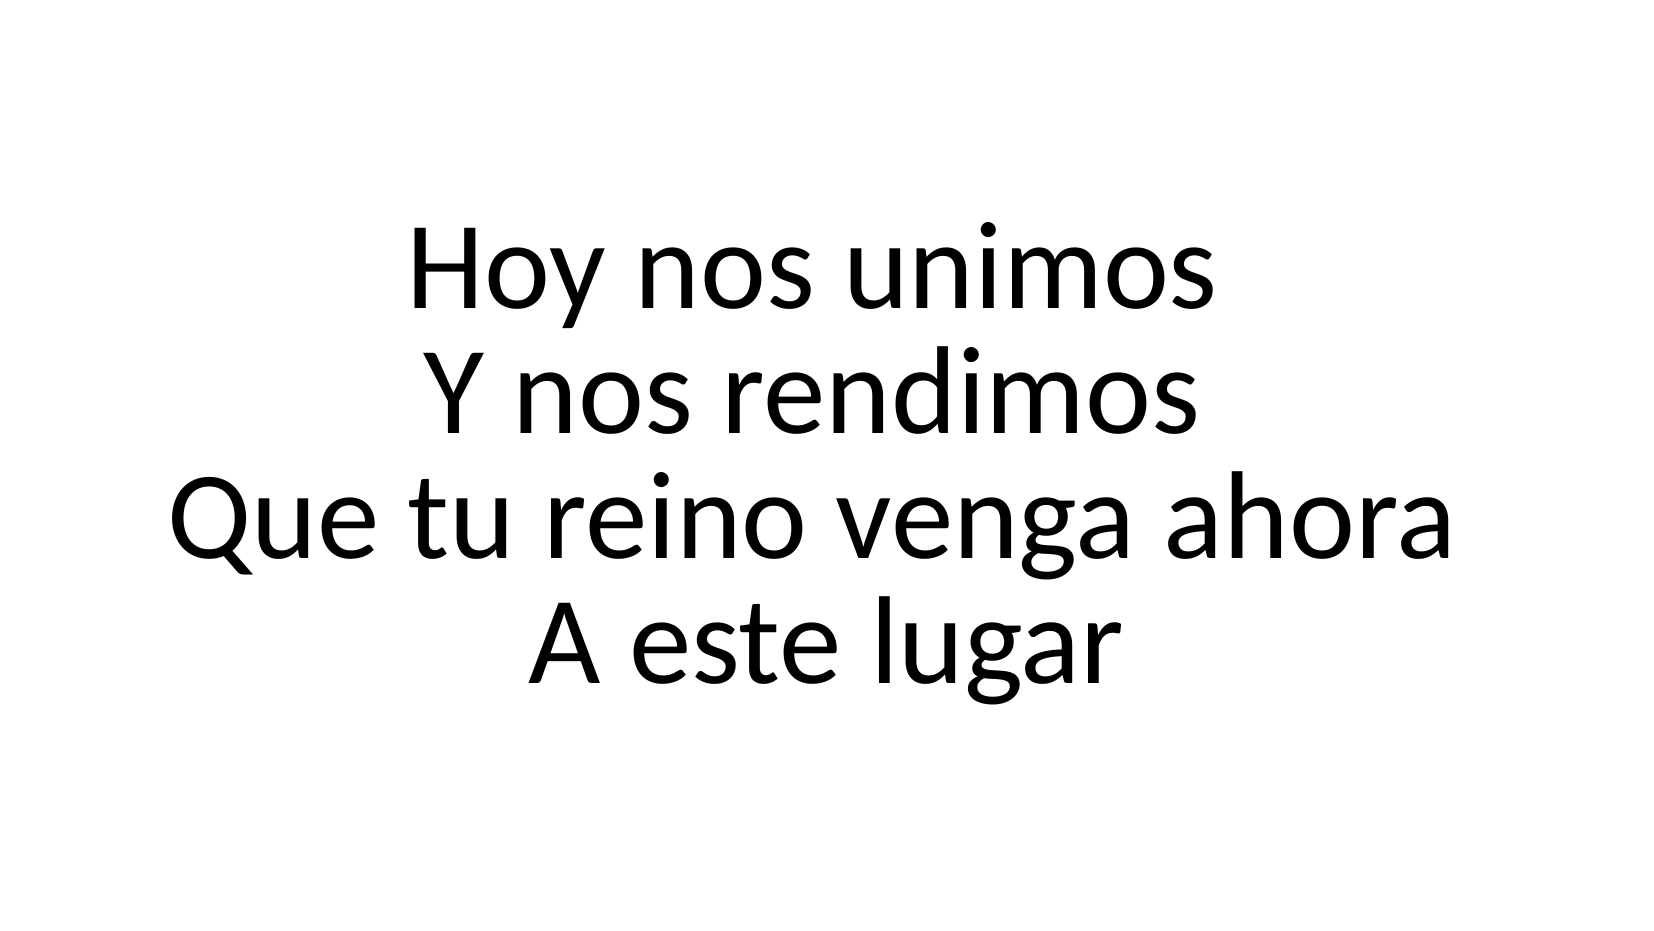

# Hoy nos unimos Y nos rendimos Que tu reino venga ahora A este lugar